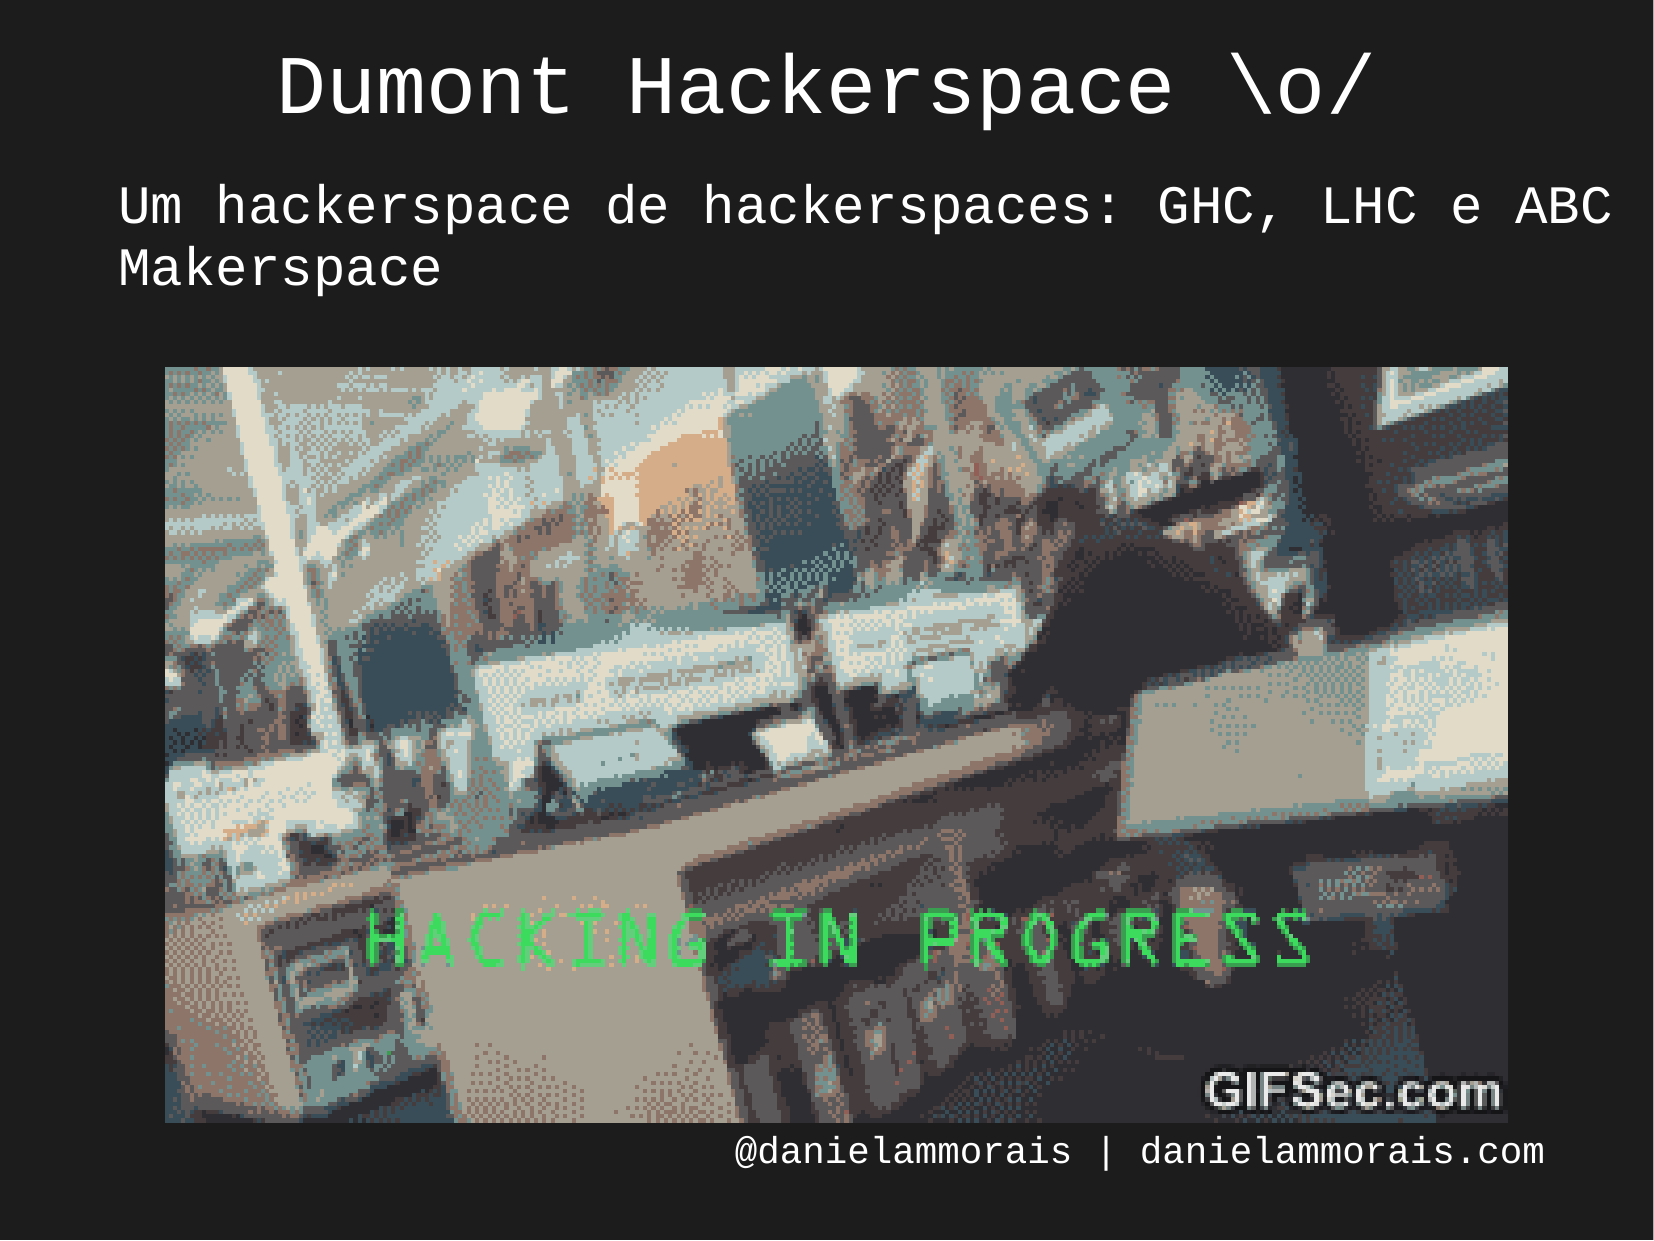

# Dumont Hackerspace \o/
Um hackerspace de hackerspaces: GHC, LHC e ABC Makerspace
@danielammorais | danielammorais.com